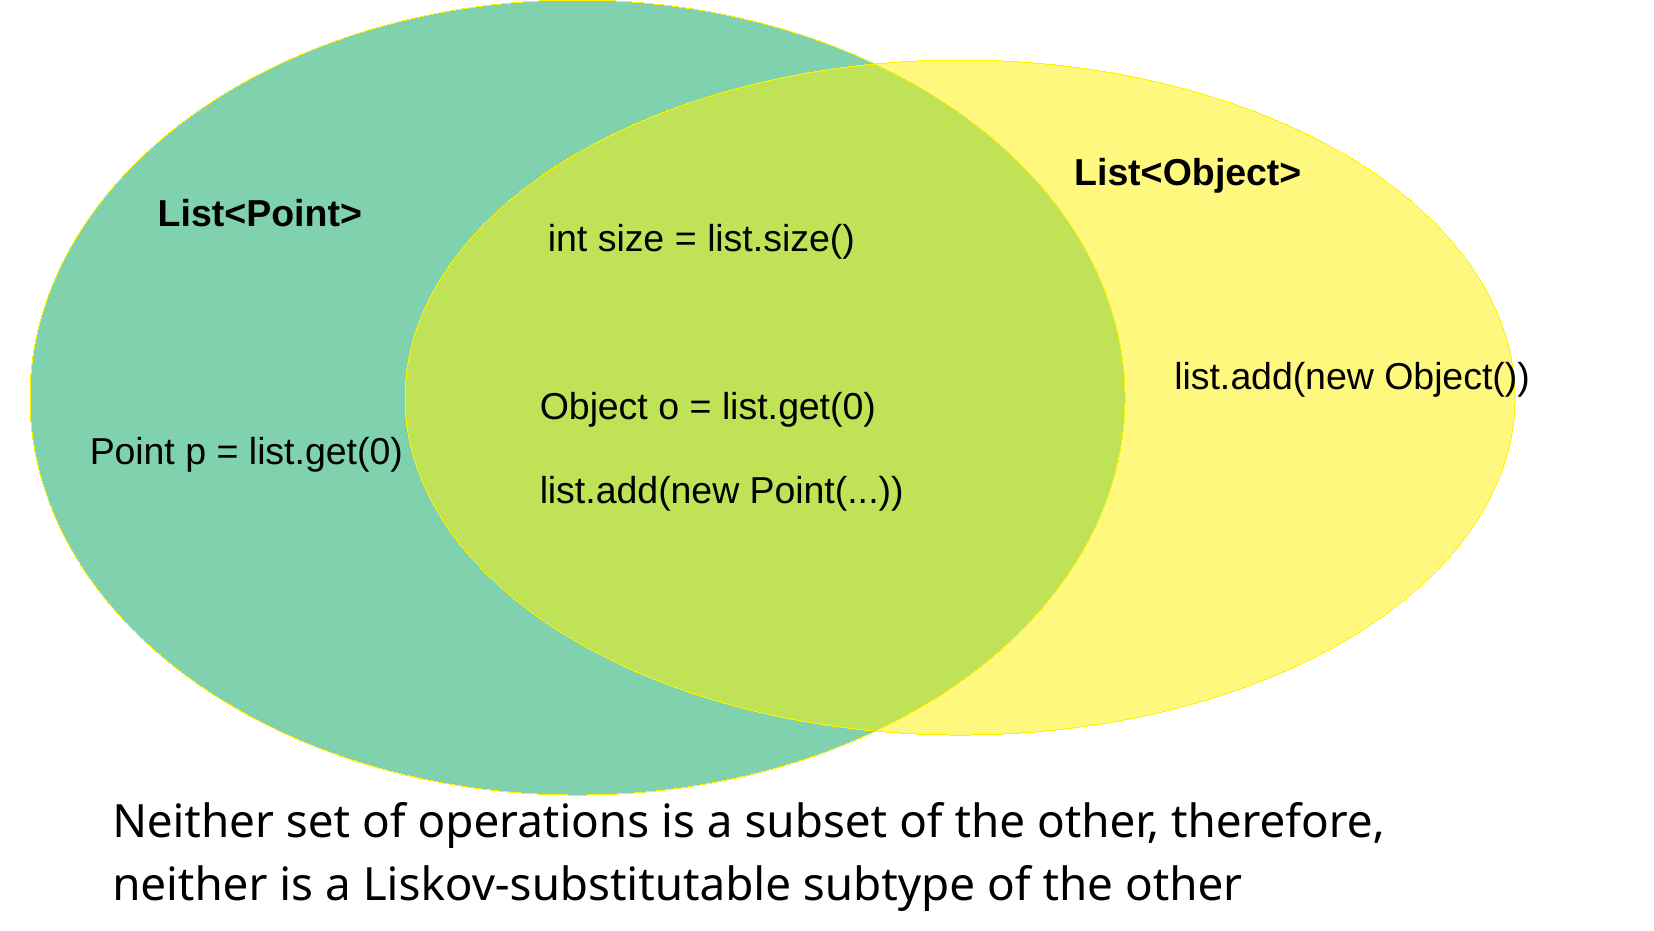

List<Object>
List<Point>
int size = list.size()
list.add(new Object())
Object o = list.get(0)
list.add(new Point(...))
Point p = list.get(0)
Neither set of operations is a subset of the other, therefore,
neither is a Liskov-substitutable subtype of the other